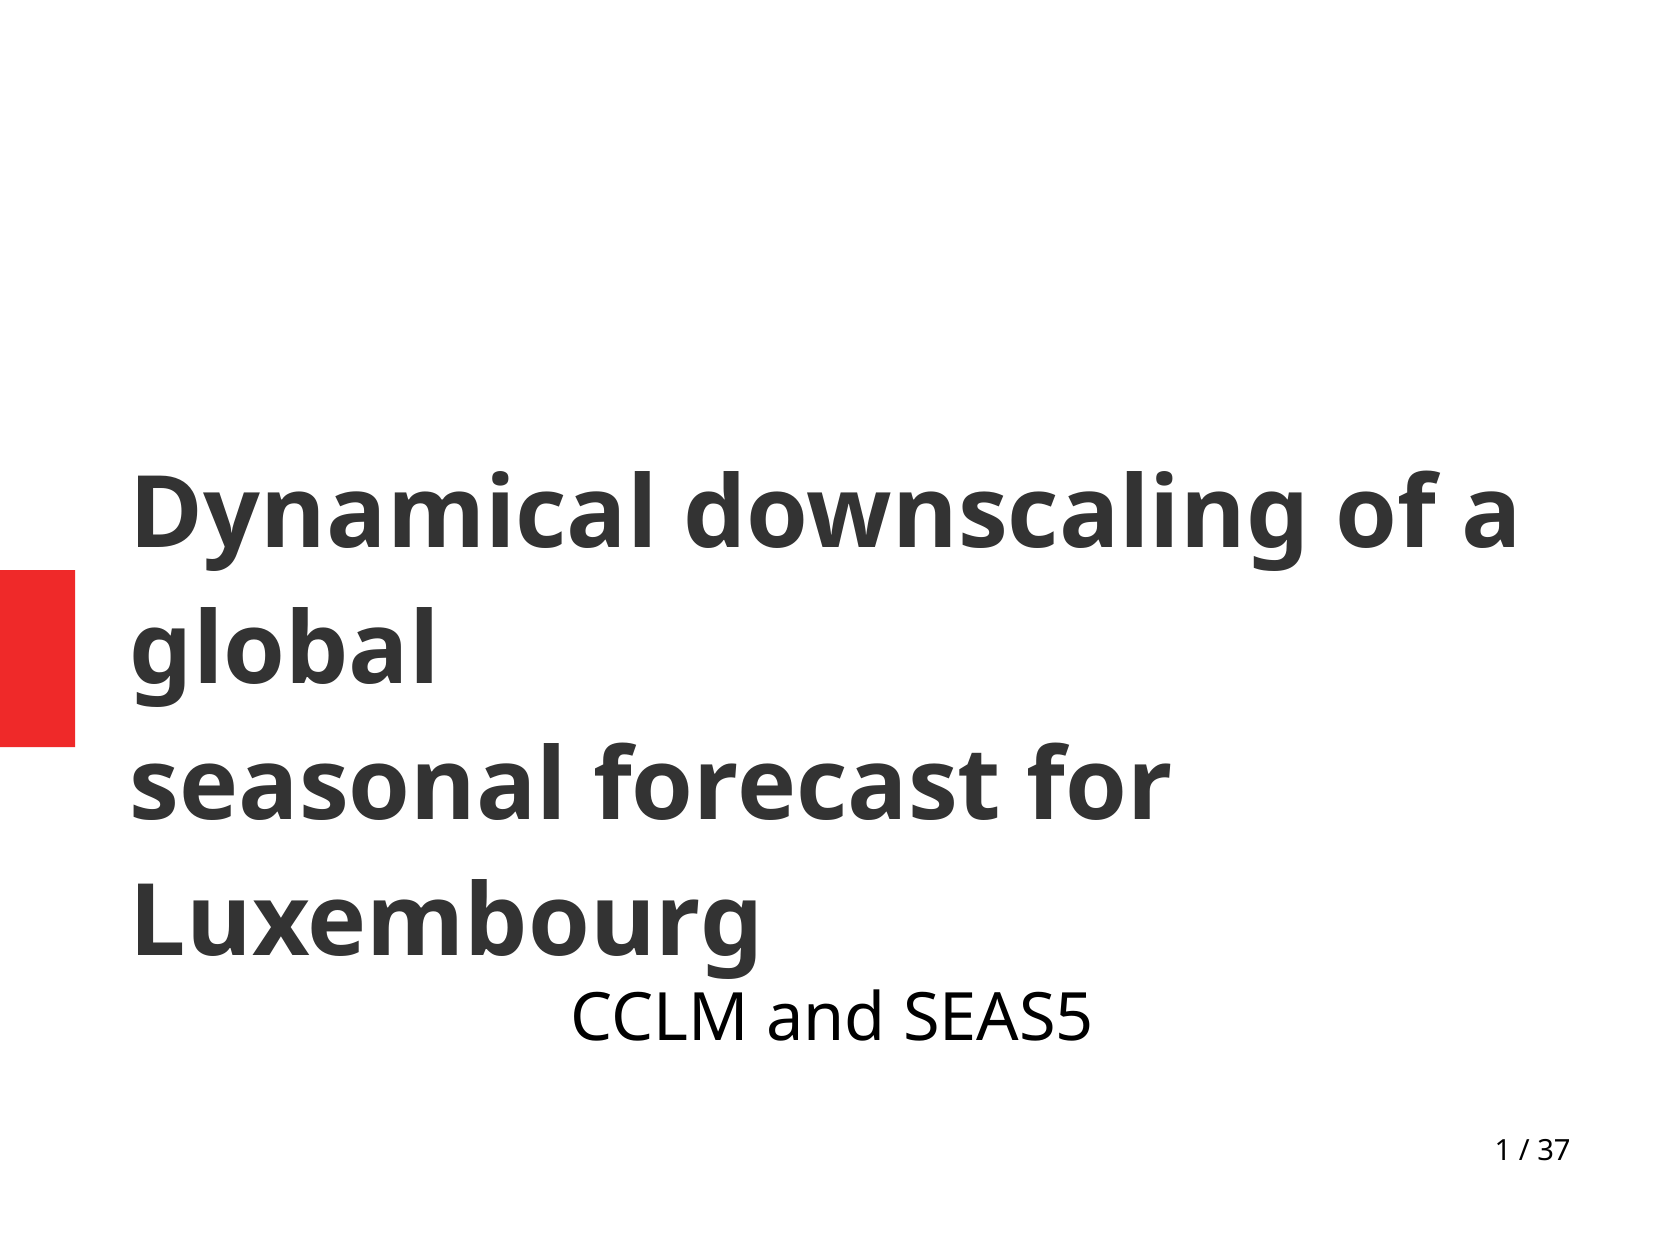

# Dynamical downscaling of a global seasonal forecast for Luxembourg
CCLM and SEAS5
1